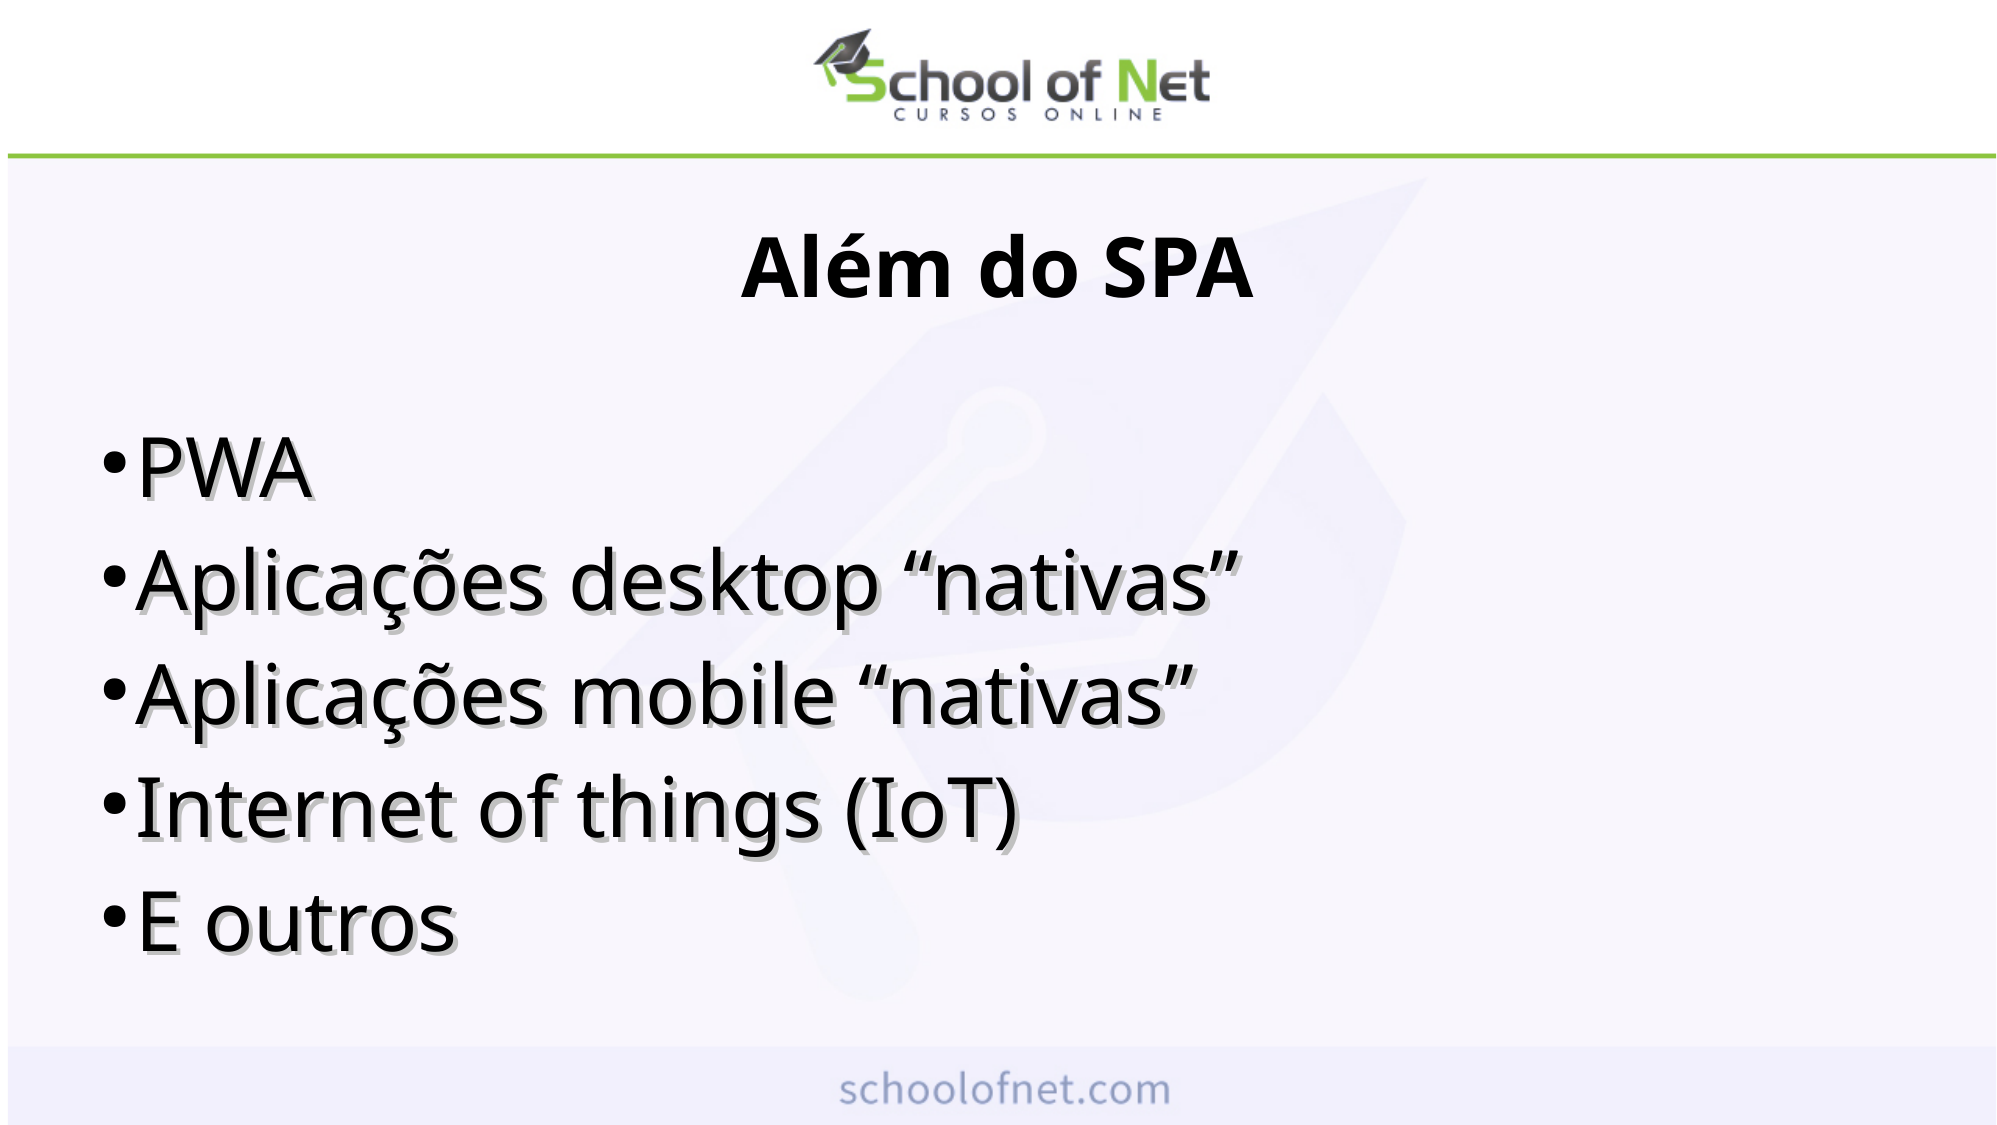

# Além do SPA
PWA
Aplicações desktop “nativas”
Aplicações mobile “nativas”
Internet of things (IoT)
E outros